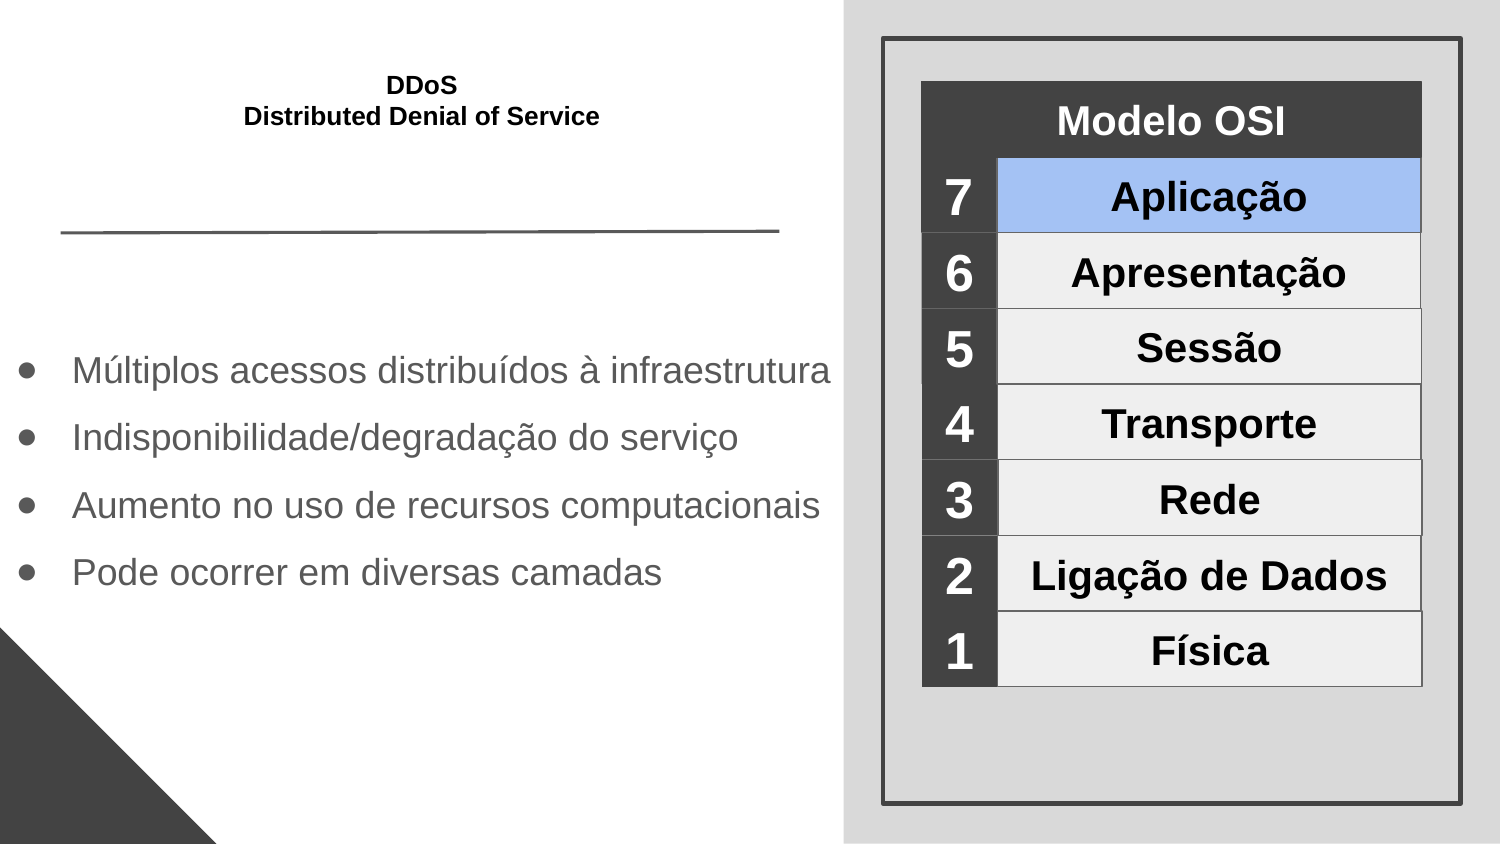

# DDoS Distributed Denial of Service
Modelo OSI
Aplicação
7
Apresentação
6
Sessão
5
Múltiplos acessos distribuídos à infraestrutura
Indisponibilidade/degradação do serviço
Aumento no uso de recursos computacionais
Pode ocorrer em diversas camadas
Transporte
4
Rede
3
Ligação de Dados
2
Física
1